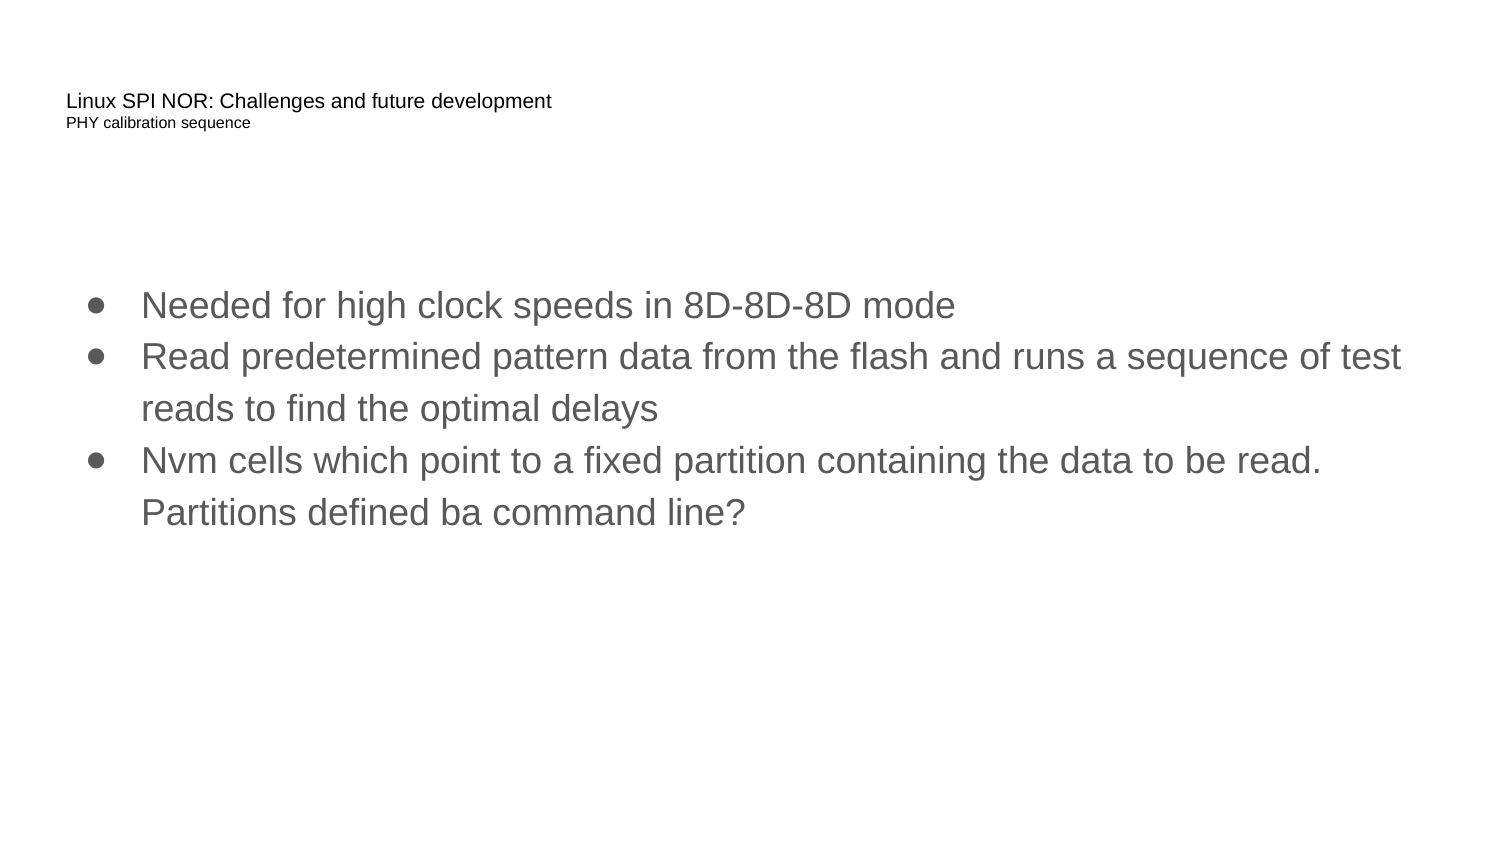

# Linux SPI NOR: Challenges and future development PHY calibration sequence
Needed for high clock speeds in 8D-8D-8D mode
Read predetermined pattern data from the flash and runs a sequence of test reads to find the optimal delays
Nvm cells which point to a fixed partition containing the data to be read. Partitions defined ba command line?